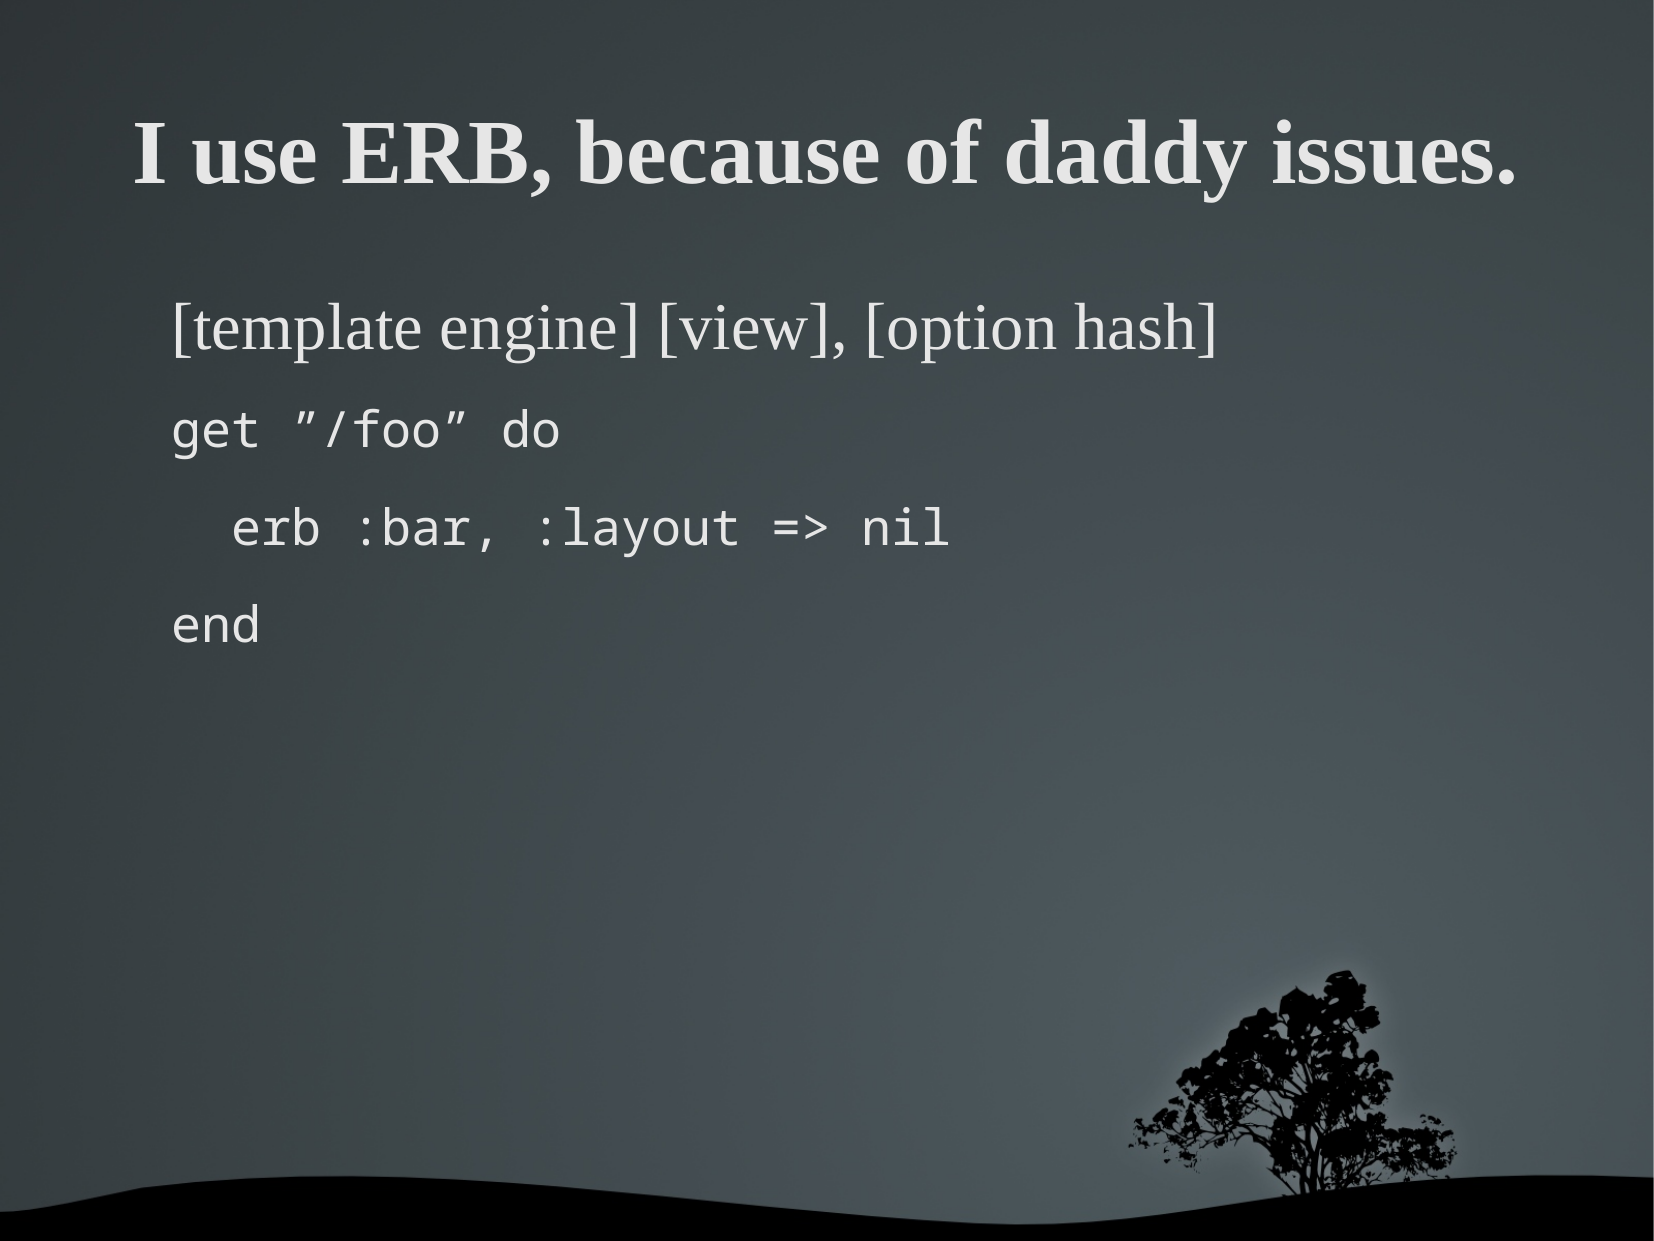

# I use ERB, because of daddy issues.
[template engine] [view], [option hash]
get ”/foo” do
 erb :bar, :layout => nil
end